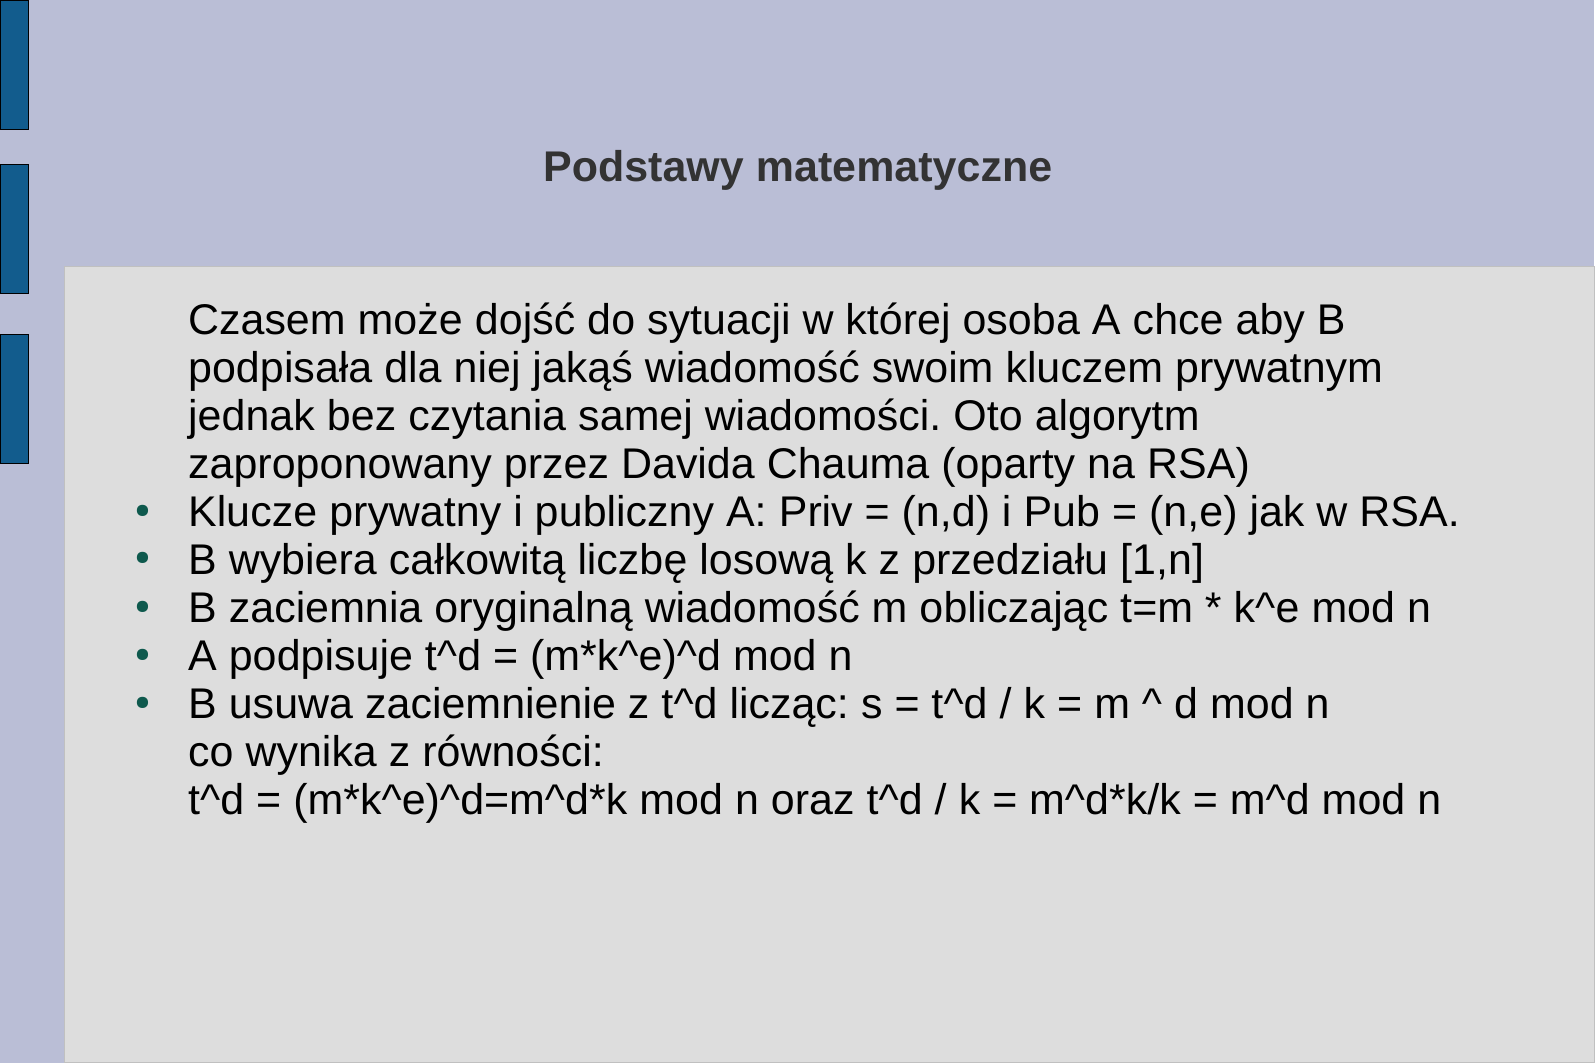

# Podstawy matematyczne
Czasem może dojść do sytuacji w której osoba A chce aby B podpisała dla niej jakąś wiadomość swoim kluczem prywatnym jednak bez czytania samej wiadomości. Oto algorytm zaproponowany przez Davida Chauma (oparty na RSA)
Klucze prywatny i publiczny A: Priv = (n,d) i Pub = (n,e) jak w RSA.
B wybiera całkowitą liczbę losową k z przedziału [1,n]
B zaciemnia oryginalną wiadomość m obliczając t=m * k^e mod n
A podpisuje t^d = (m*k^e)^d mod n
B usuwa zaciemnienie z t^d licząc: s = t^d / k = m ^ d mod n
co wynika z równości:
t^d = (m*k^e)^d=m^d*k mod n oraz t^d / k = m^d*k/k = m^d mod n